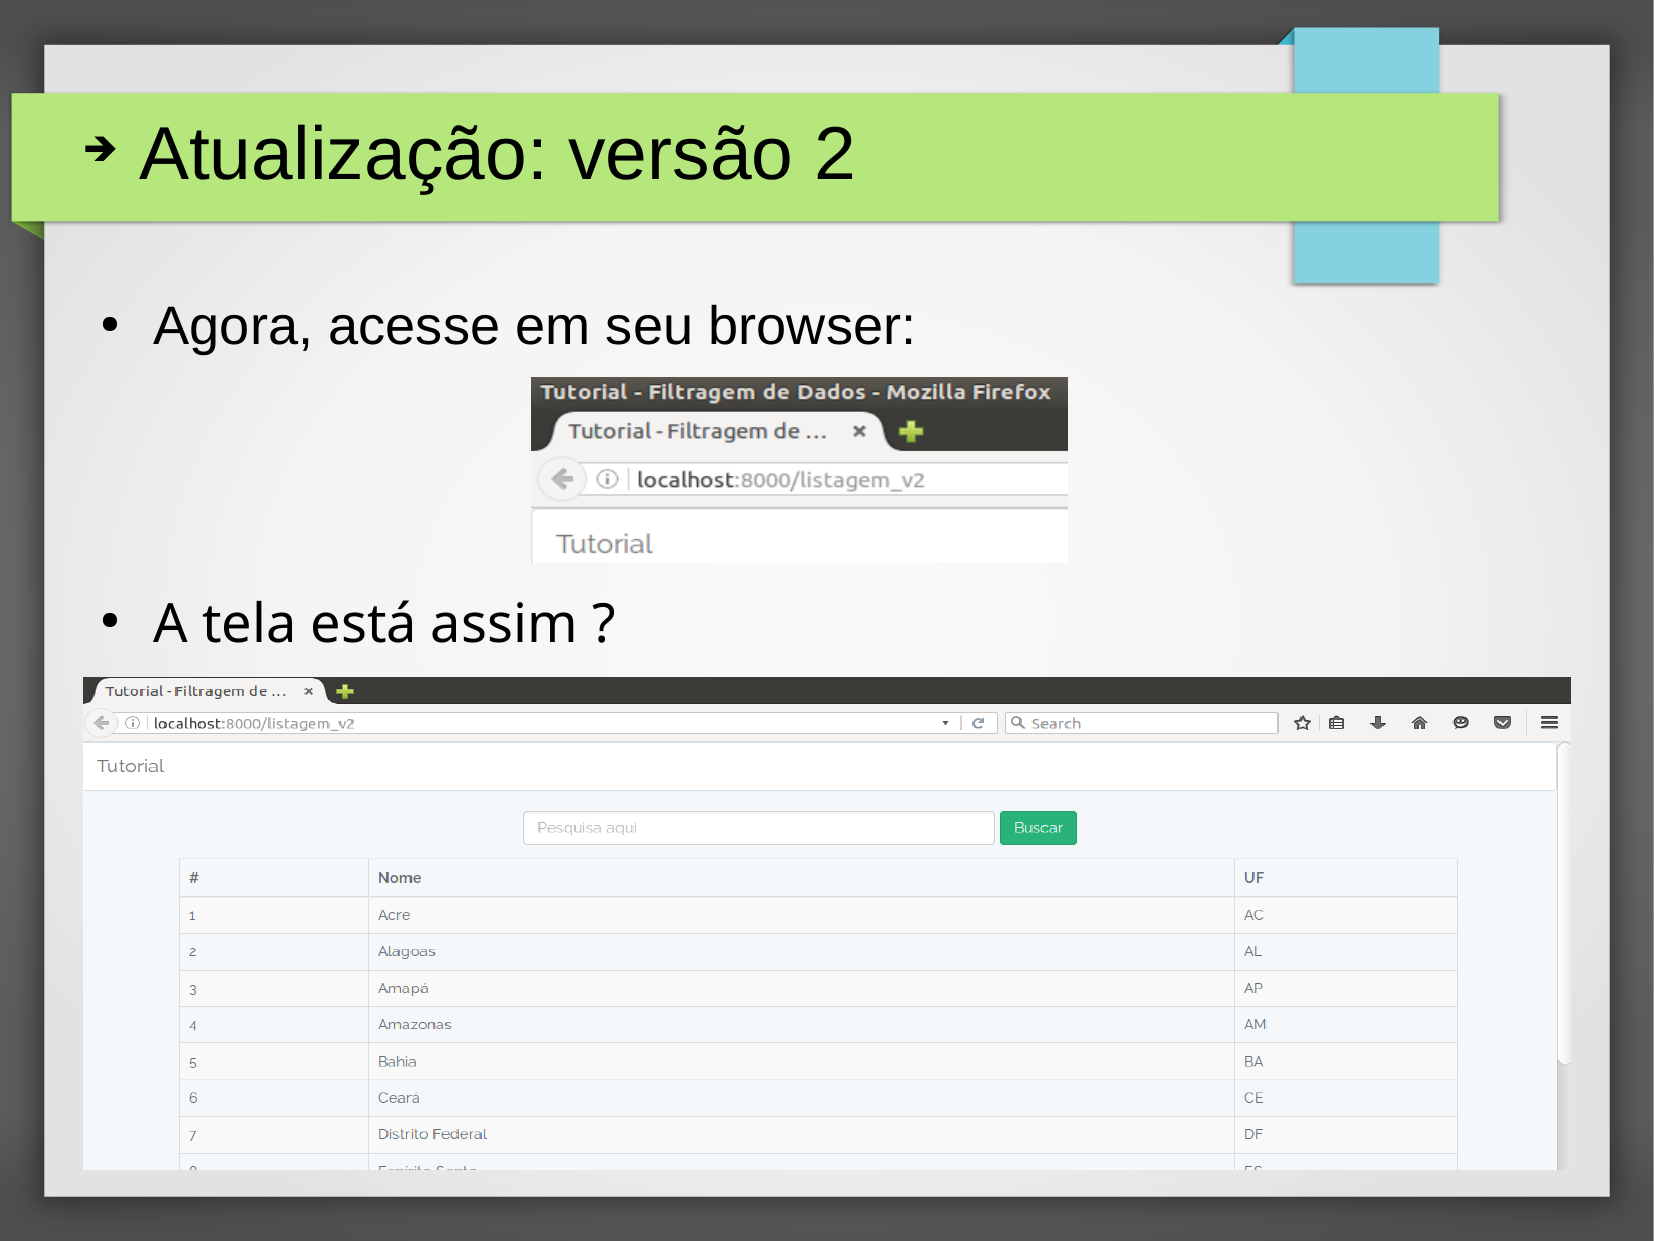

# Atualização: versão 2
Agora, acesse em seu browser:
A tela está assim ?